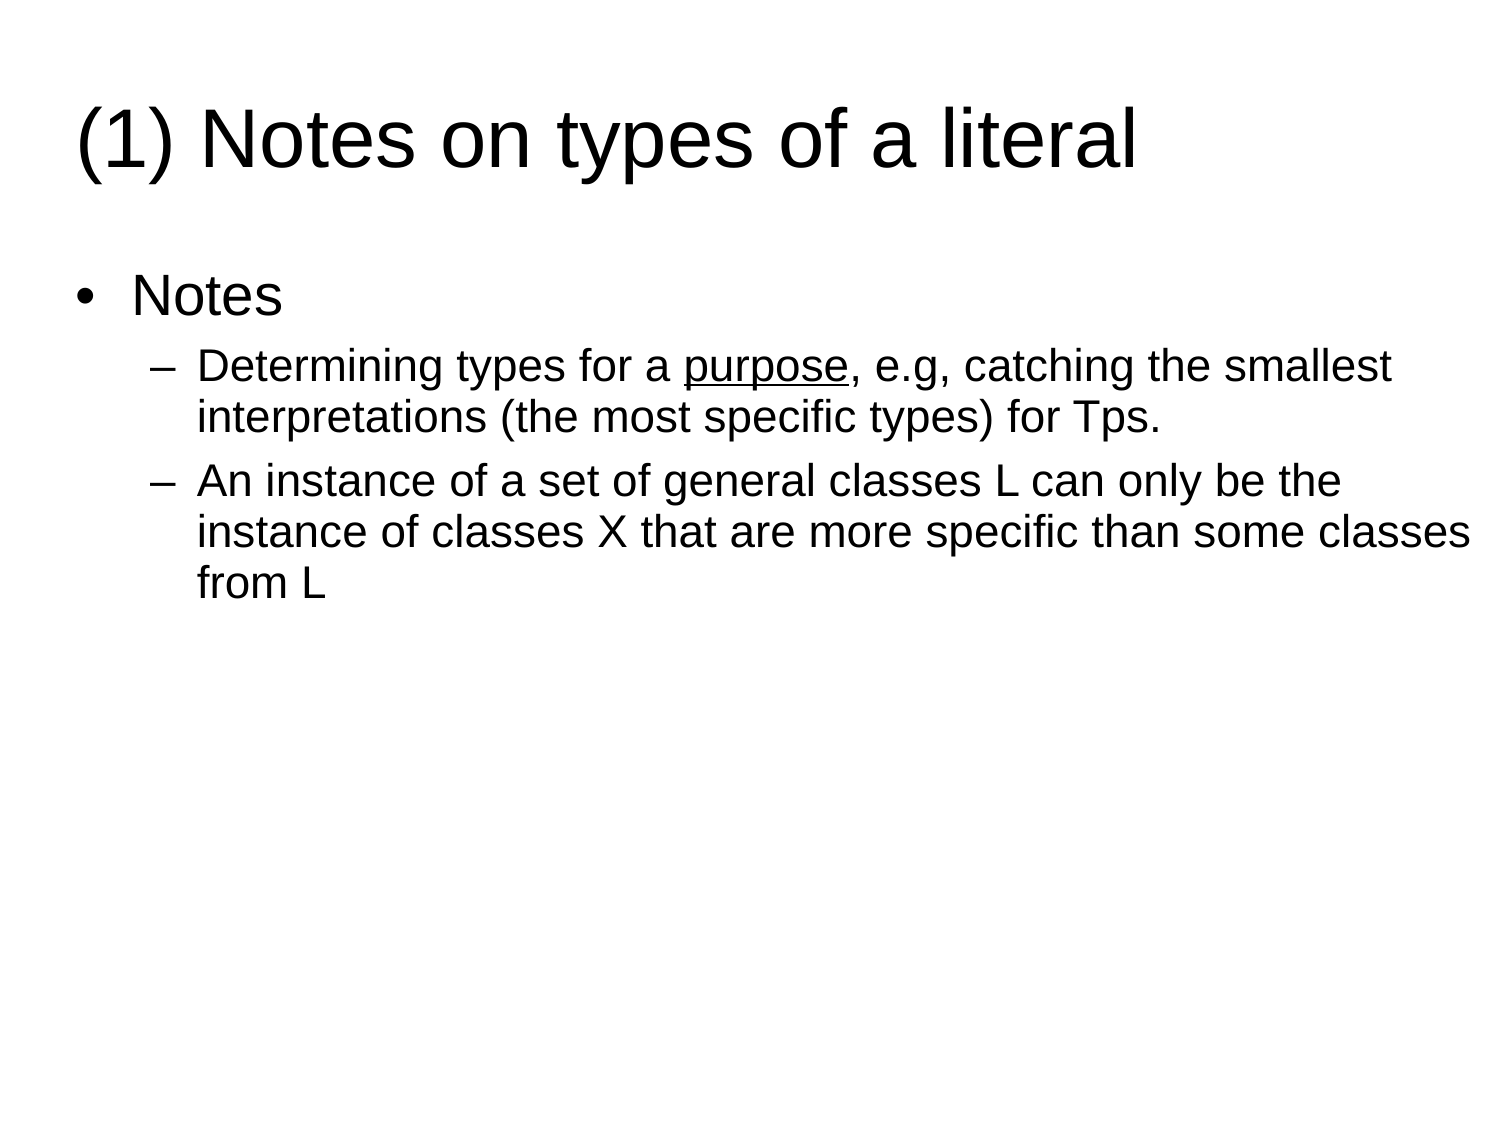

# (1) Notes on types of a literal
Notes
Determining types for a purpose, e.g, catching the smallest interpretations (the most specific types) for Tps.
An instance of a set of general classes L can only be the instance of classes X that are more specific than some classes from L